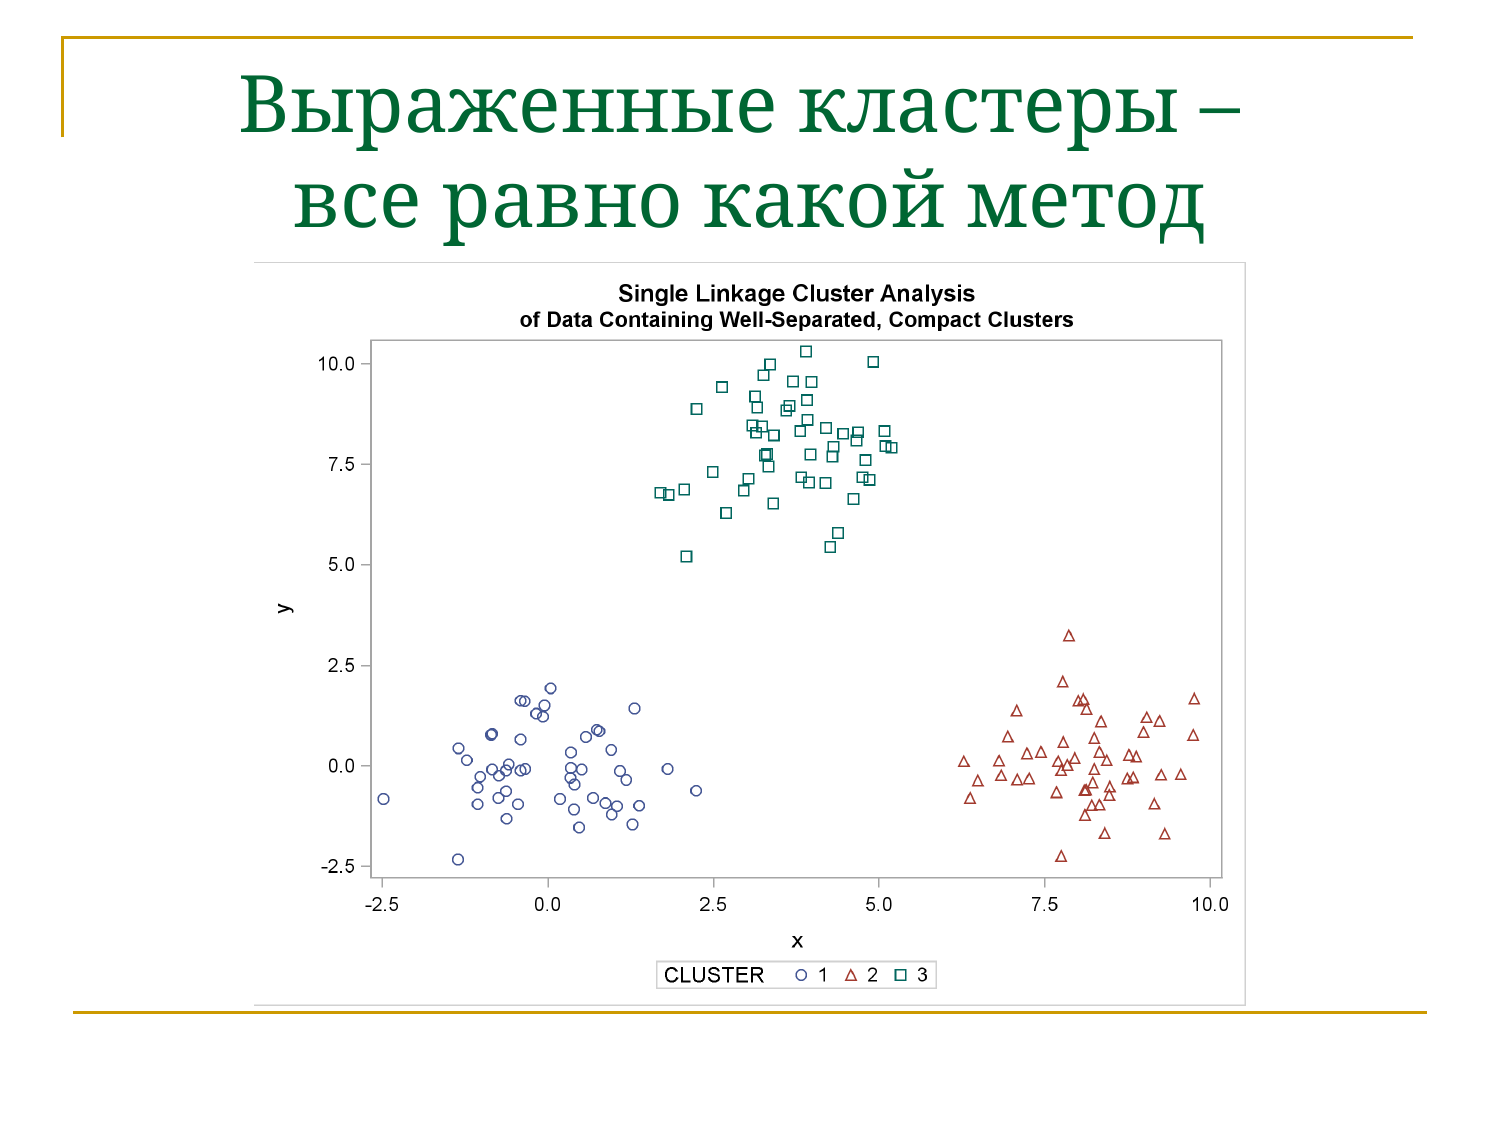

# Выраженные кластеры – все равно какой метод